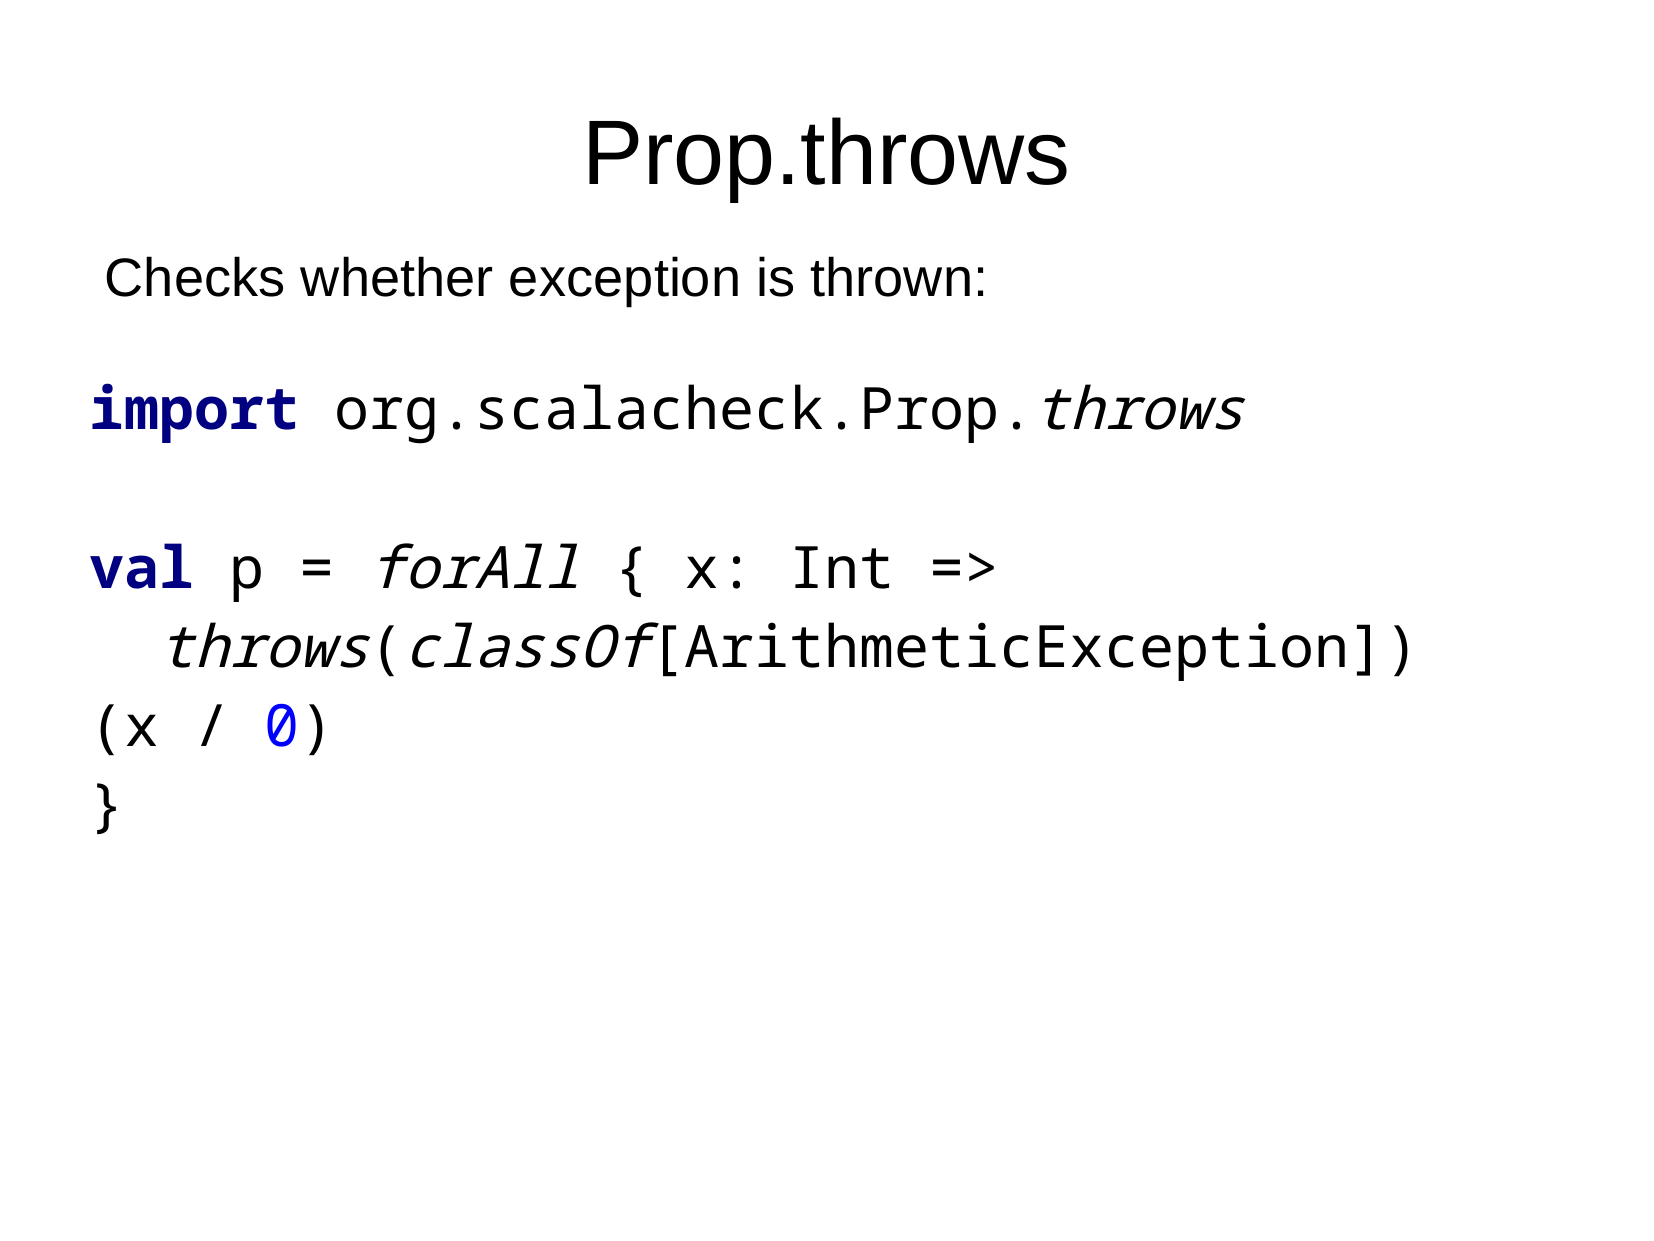

# Prop.throws
Checks whether exception is thrown:
import org.scalacheck.Prop.throws
val p = forAll { x: Int =>
 throws(classOf[ArithmeticException])(x / 0)
}